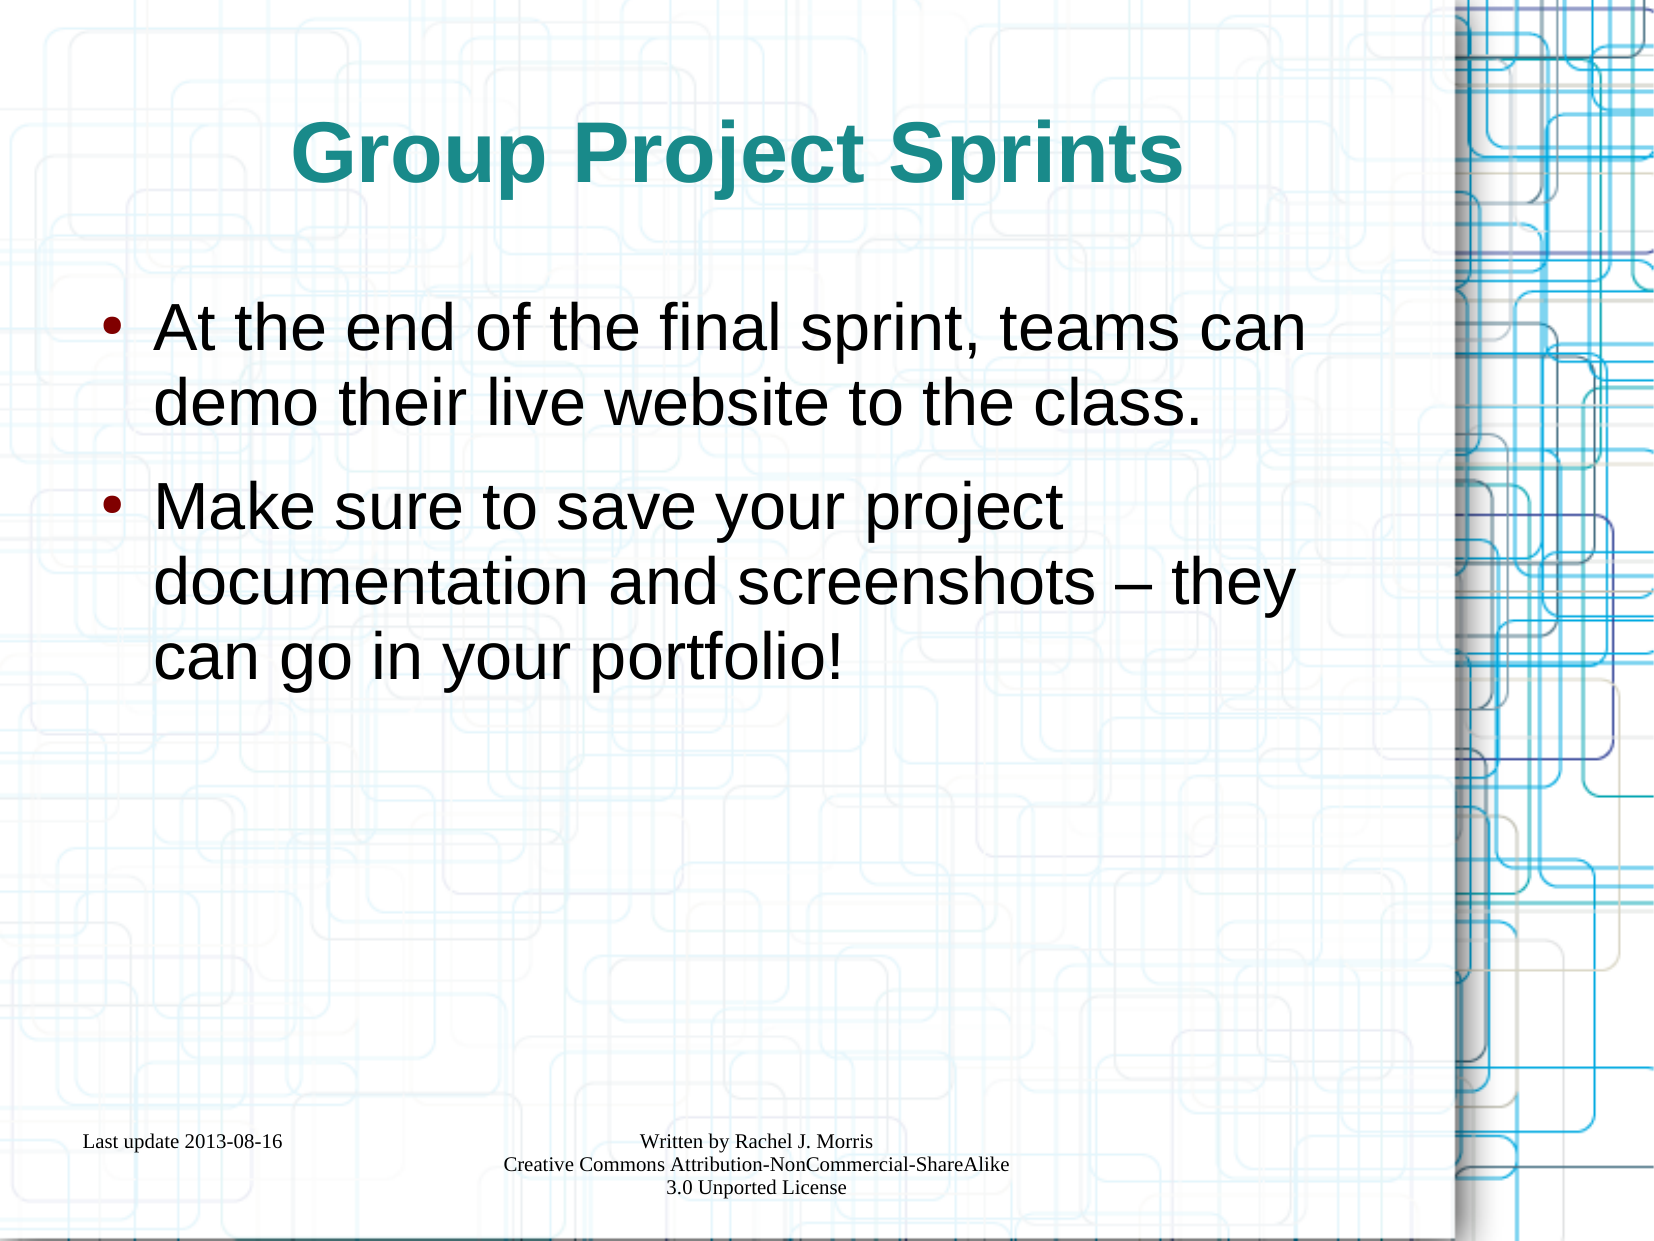

# Group Project Sprints
At the end of the final sprint, teams can demo their live website to the class.
Make sure to save your project documentation and screenshots – they can go in your portfolio!